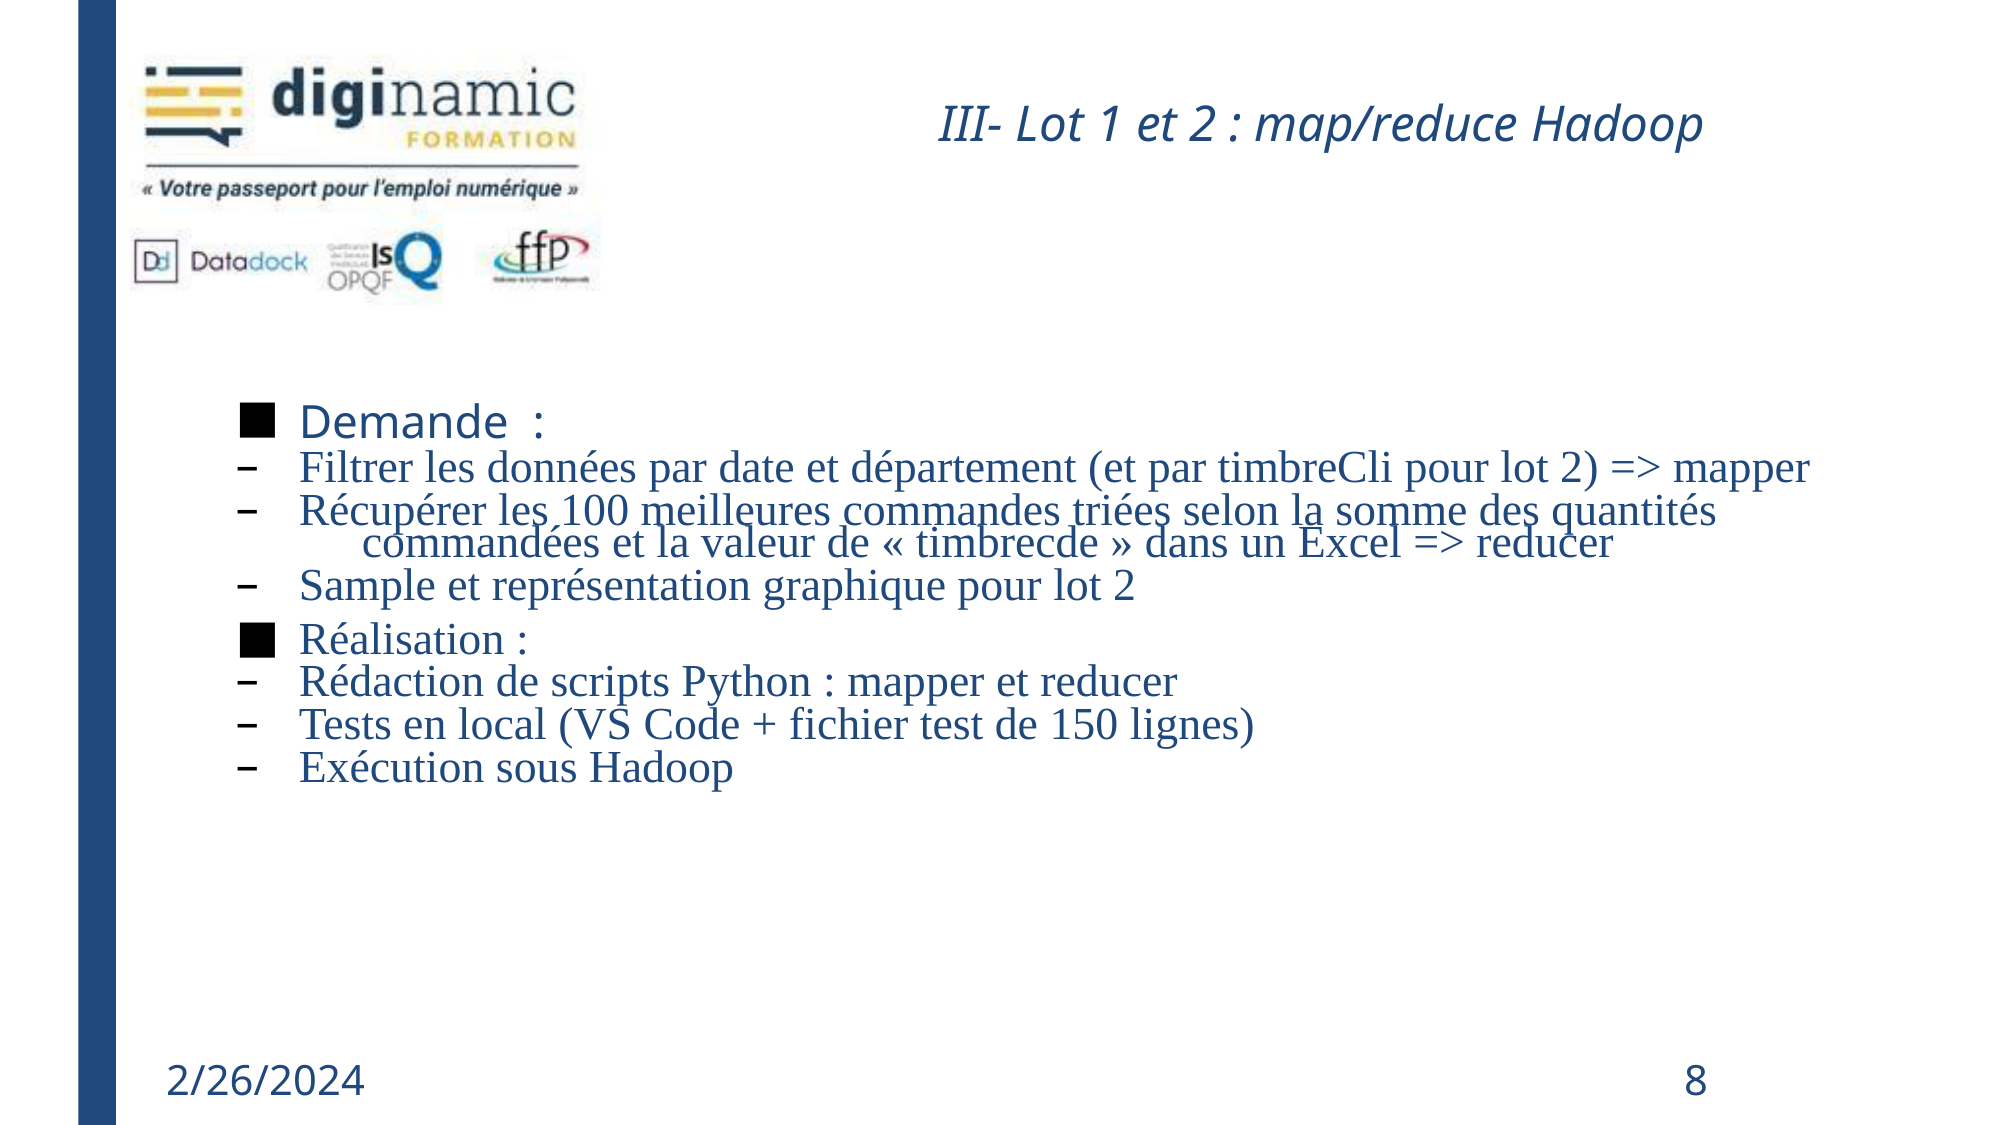

# III- Lot 1 et 2 : map/reduce Hadoop
Demande :
Filtrer les données par date et département (et par timbreCli pour lot 2) => mapper
Récupérer les 100 meilleures commandes triées selon la somme des quantités commandées et la valeur de « timbrecde » dans un Excel => reducer
Sample et représentation graphique pour lot 2
Réalisation :
Rédaction de scripts Python : mapper et reducer
Tests en local (VS Code + fichier test de 150 lignes)
Exécution sous Hadoop
2/26/2024
8